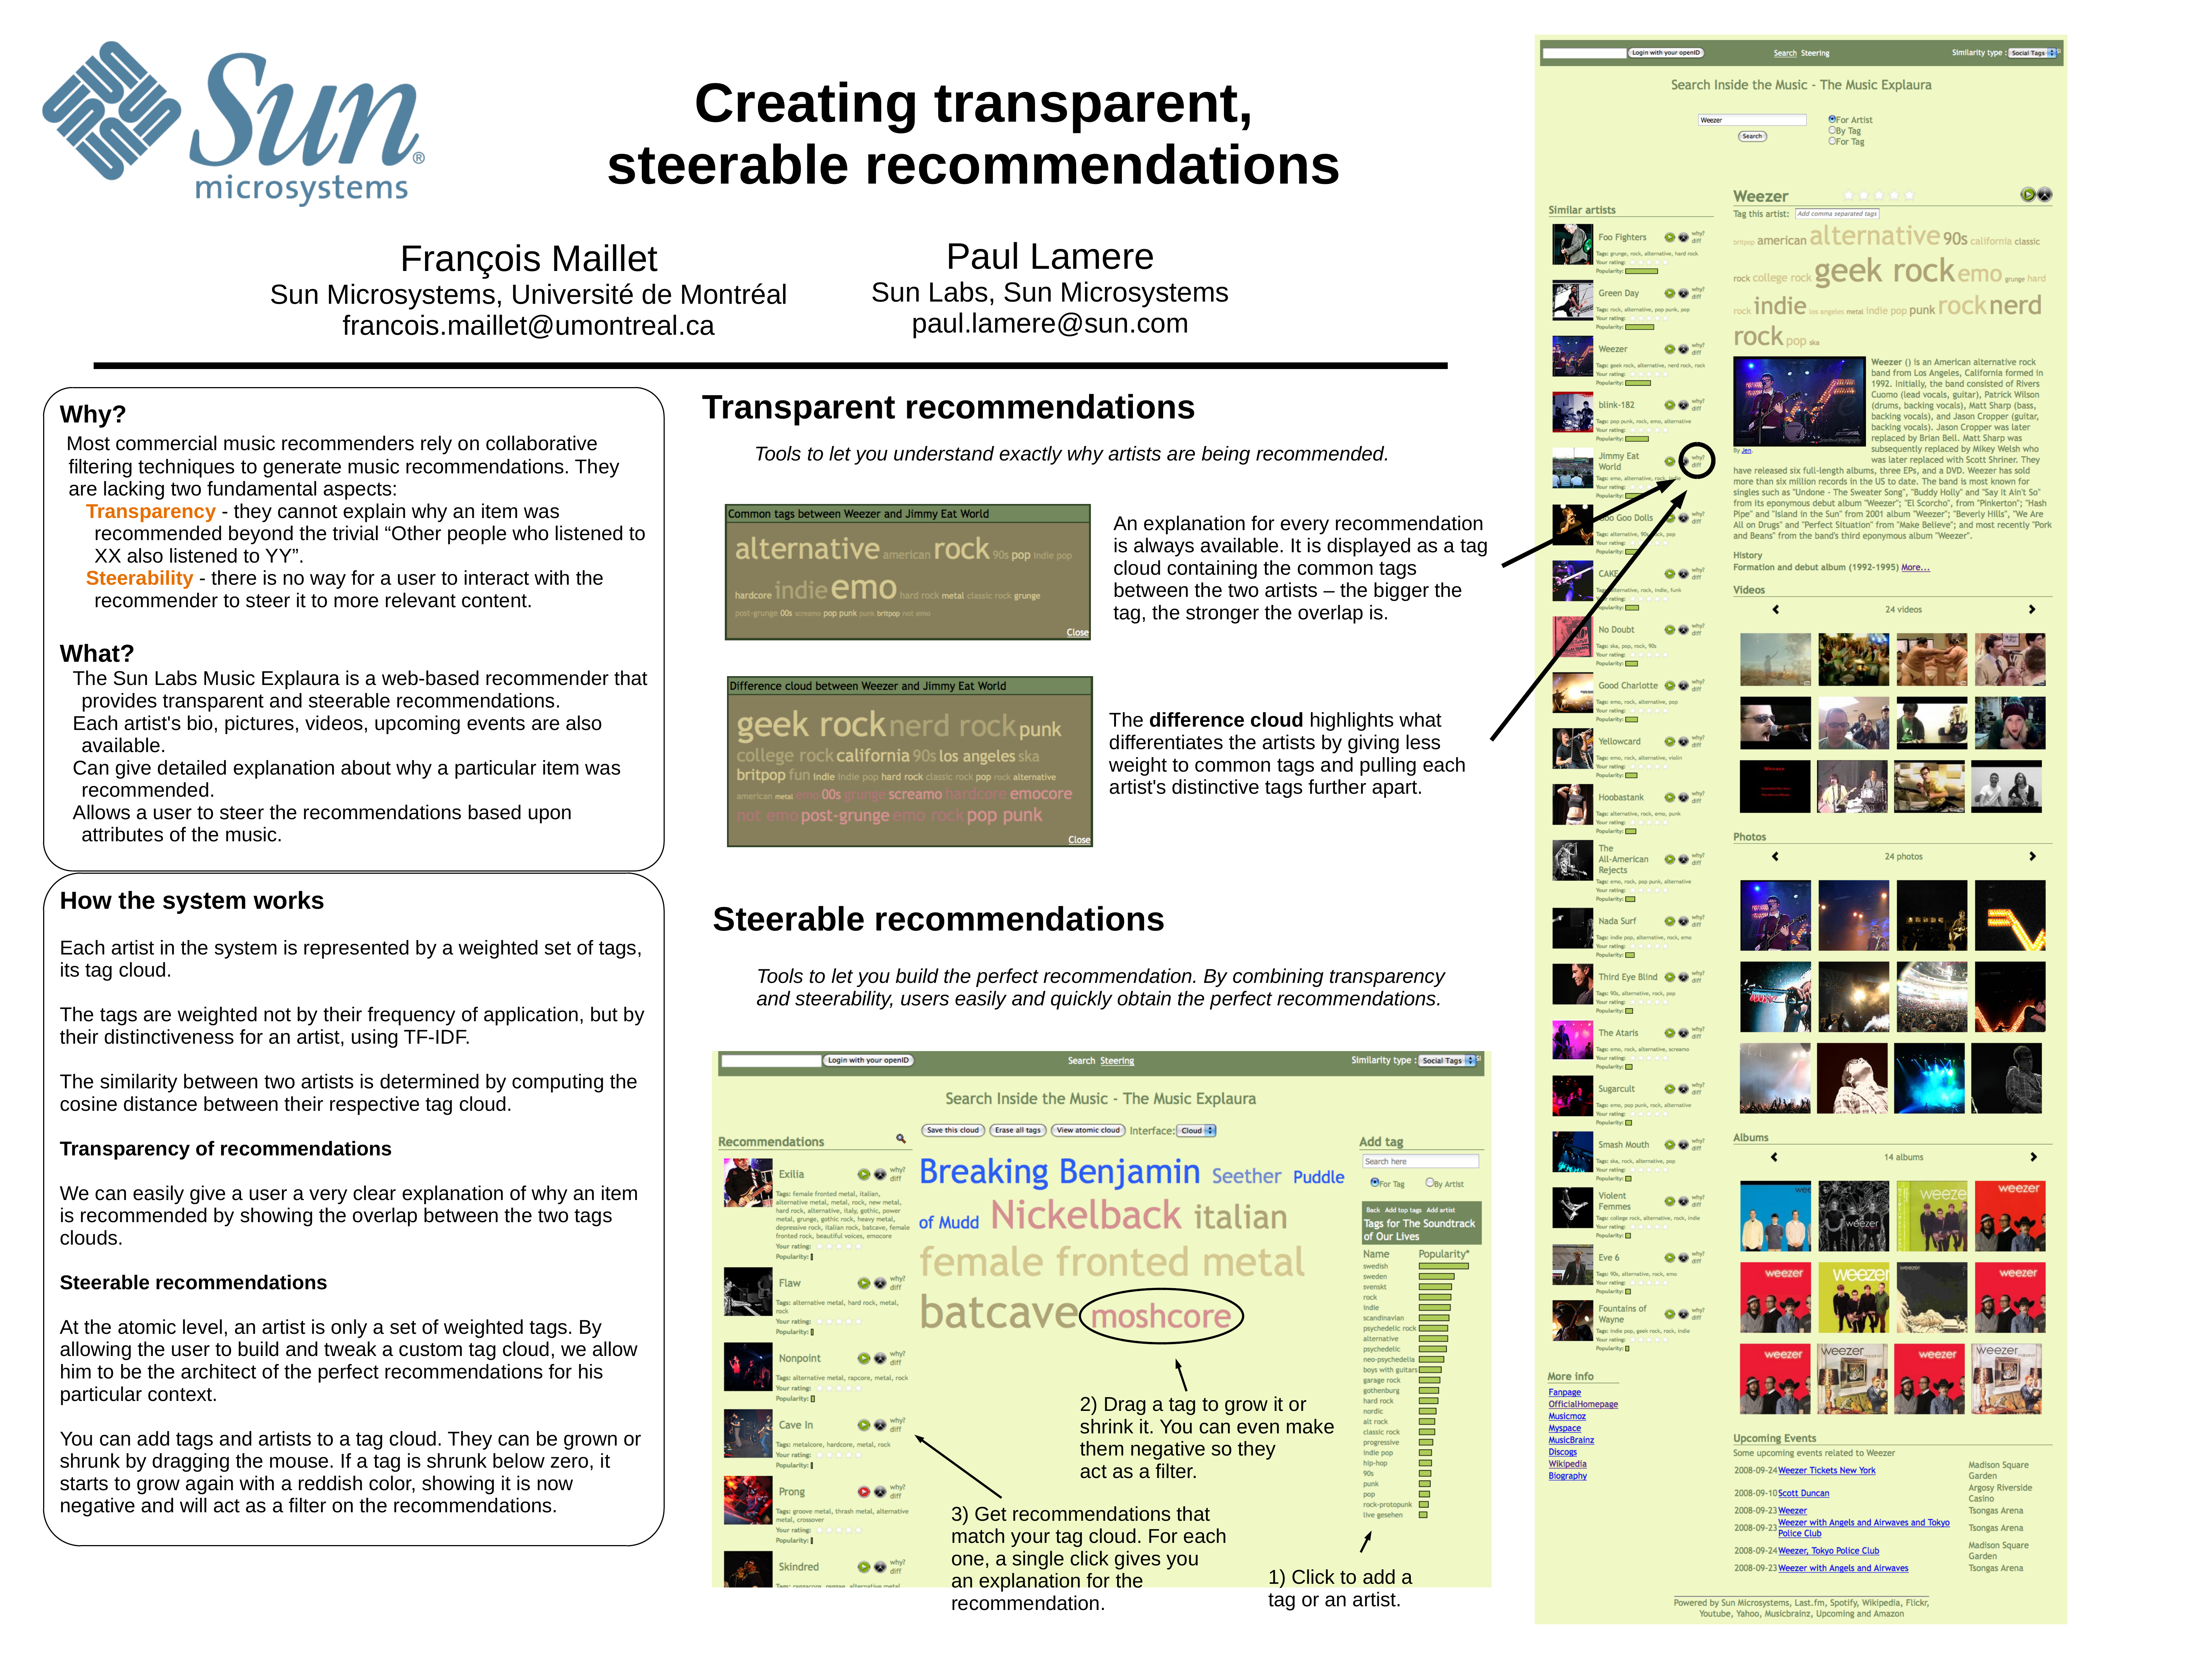

Creating transparent,
steerable recommendations
Paul Lamere
Sun Labs, Sun Microsystems
paul.lamere@sun.com
François Maillet
Sun Microsystems, Université de Montréal
francois.maillet@umontreal.ca
Transparent recommendations
Why?
 Most commercial music recommenders rely on collaborative filtering techniques to generate music recommendations. They are lacking two fundamental aspects:
Transparency - they cannot explain why an item was recommended beyond the trivial “Other people who listened to XX also listened to YY”.
Steerability - there is no way for a user to interact with the recommender to steer it to more relevant content.
Tools to let you understand exactly why artists are being recommended.
An explanation for every recommendation is always available. It is displayed as a tag cloud containing the common tags between the two artists – the bigger the tag, the stronger the overlap is.
What?
The Sun Labs Music Explaura is a web-based recommender that provides transparent and steerable recommendations.
Each artist's bio, pictures, videos, upcoming events are also available.
Can give detailed explanation about why a particular item was recommended.
Allows a user to steer the recommendations based upon attributes of the music.
The difference cloud highlights what differentiates the artists by giving less weight to common tags and pulling each artist's distinctive tags further apart.
How the system works
Each artist in the system is represented by a weighted set of tags, its tag cloud.
The tags are weighted not by their frequency of application, but by their distinctiveness for an artist, using TF-IDF.
The similarity between two artists is determined by computing the cosine distance between their respective tag cloud.
Transparency of recommendations
We can easily give a user a very clear explanation of why an item is recommended by showing the overlap between the two tags clouds.
Steerable recommendations
At the atomic level, an artist is only a set of weighted tags. By allowing the user to build and tweak a custom tag cloud, we allow him to be the architect of the perfect recommendations for his particular context.
You can add tags and artists to a tag cloud. They can be grown or shrunk by dragging the mouse. If a tag is shrunk below zero, it starts to grow again with a reddish color, showing it is now negative and will act as a filter on the recommendations.
Steerable recommendations
Tools to let you build the perfect recommendation. By combining transparency and steerability, users easily and quickly obtain the perfect recommendations.
2) Drag a tag to grow it or
shrink it. You can even make
them negative so they
act as a filter.
3) Get recommendations that
match your tag cloud. For each
one, a single click gives you
an explanation for the
recommendation.
1) Click to add a tag or an artist.